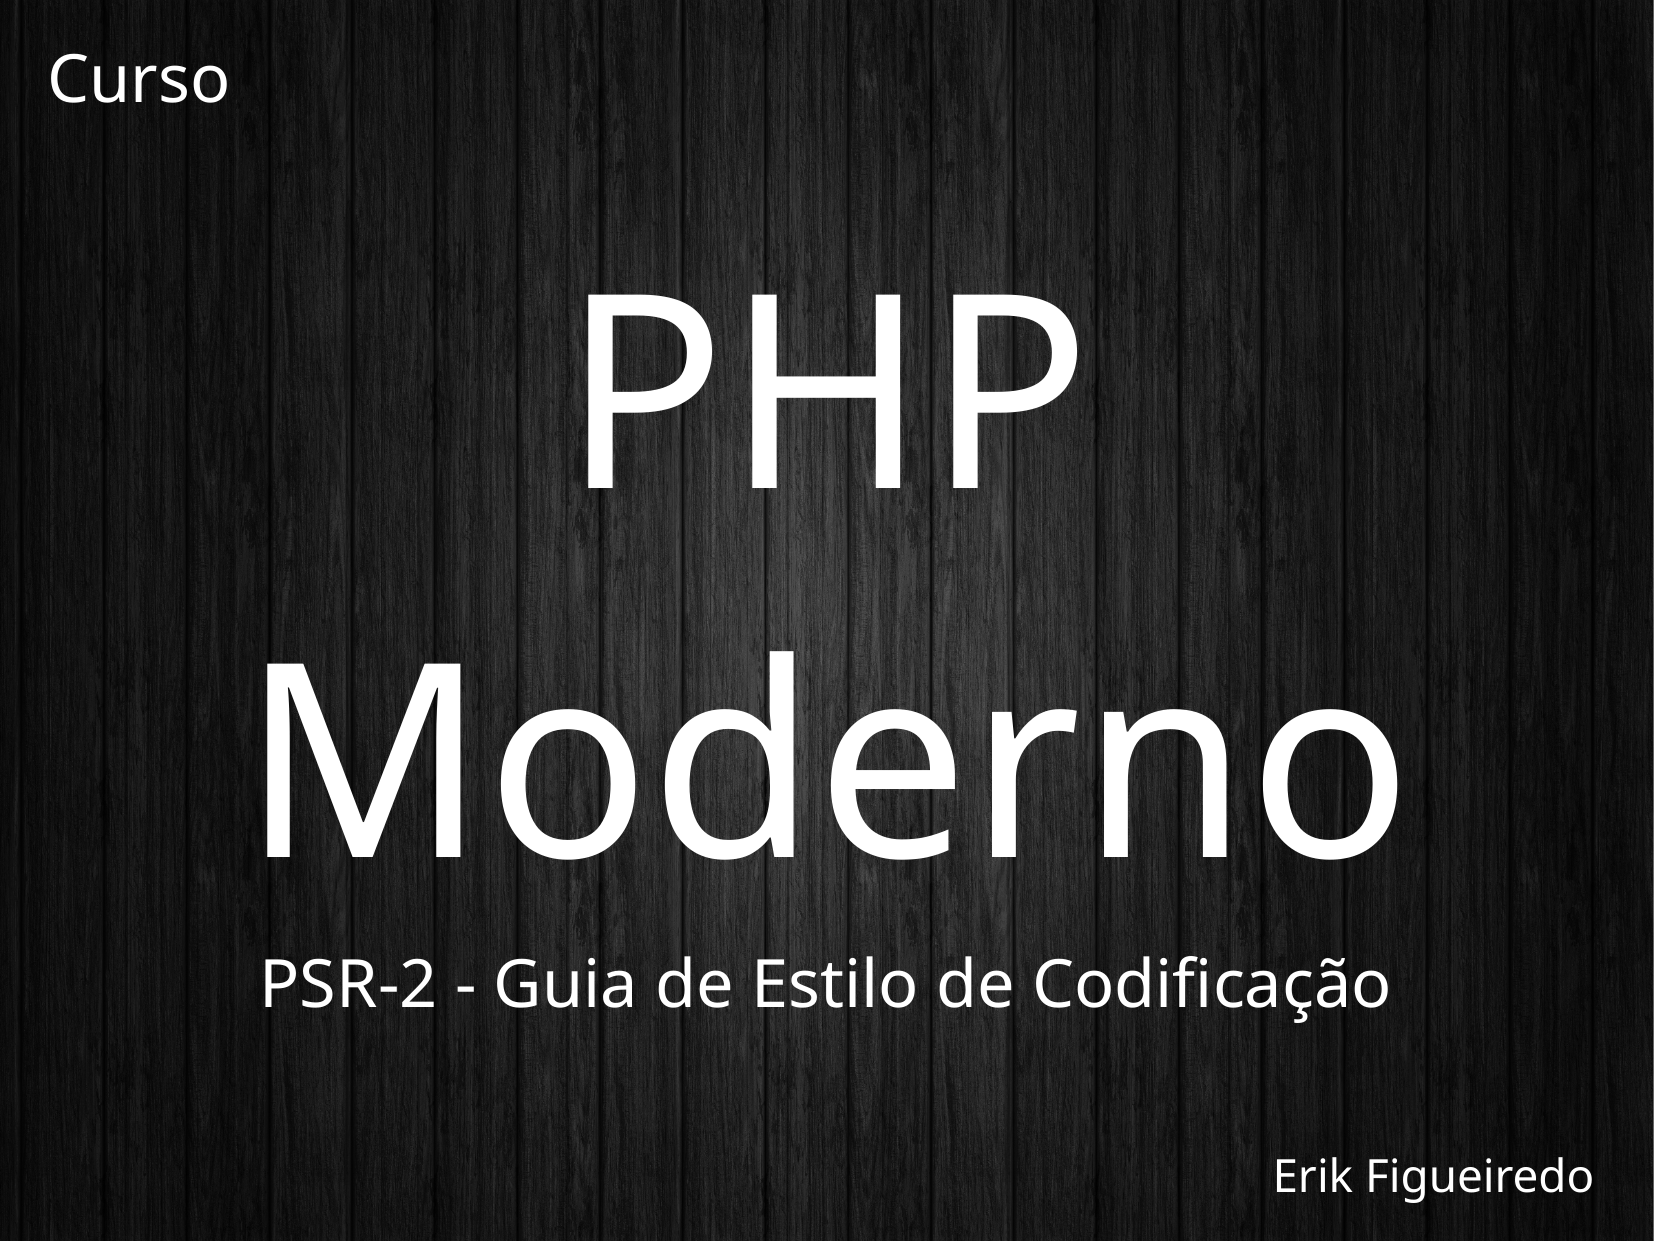

Curso
# PHP Moderno
PSR-2 - Guia de Estilo de Codificação
Erik Figueiredo